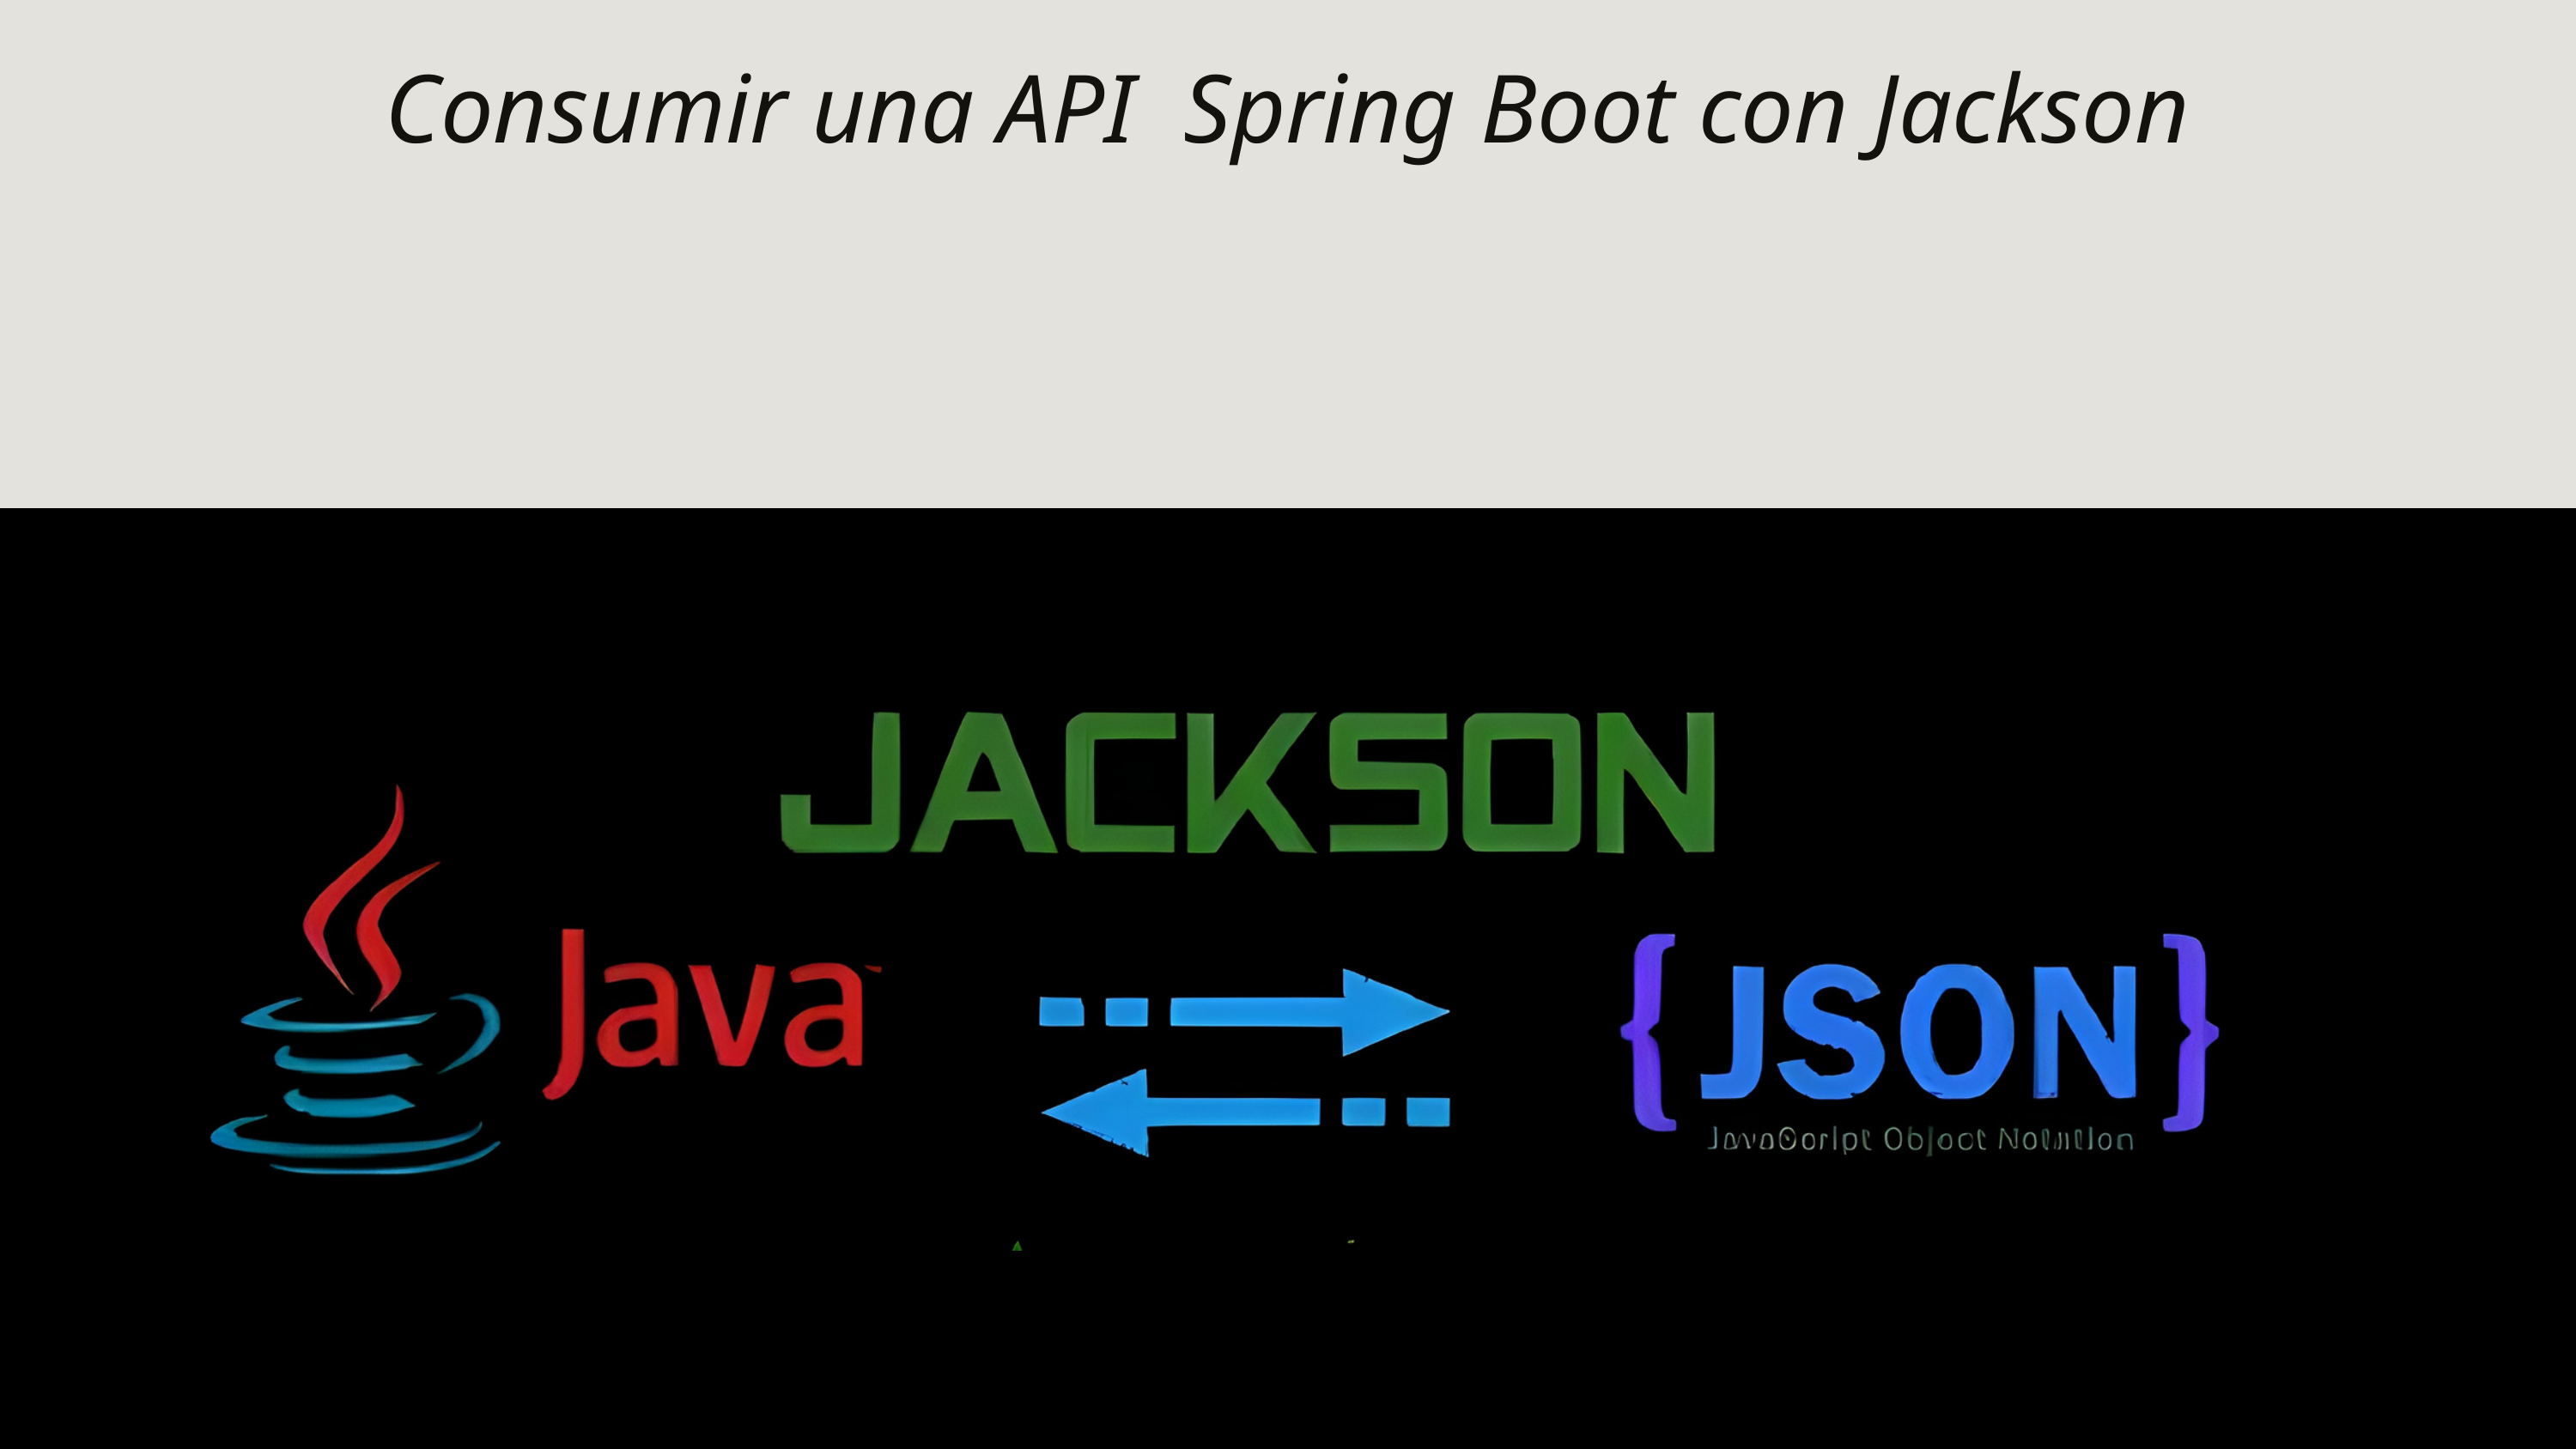

Consumir una API Spring Boot con Jackson